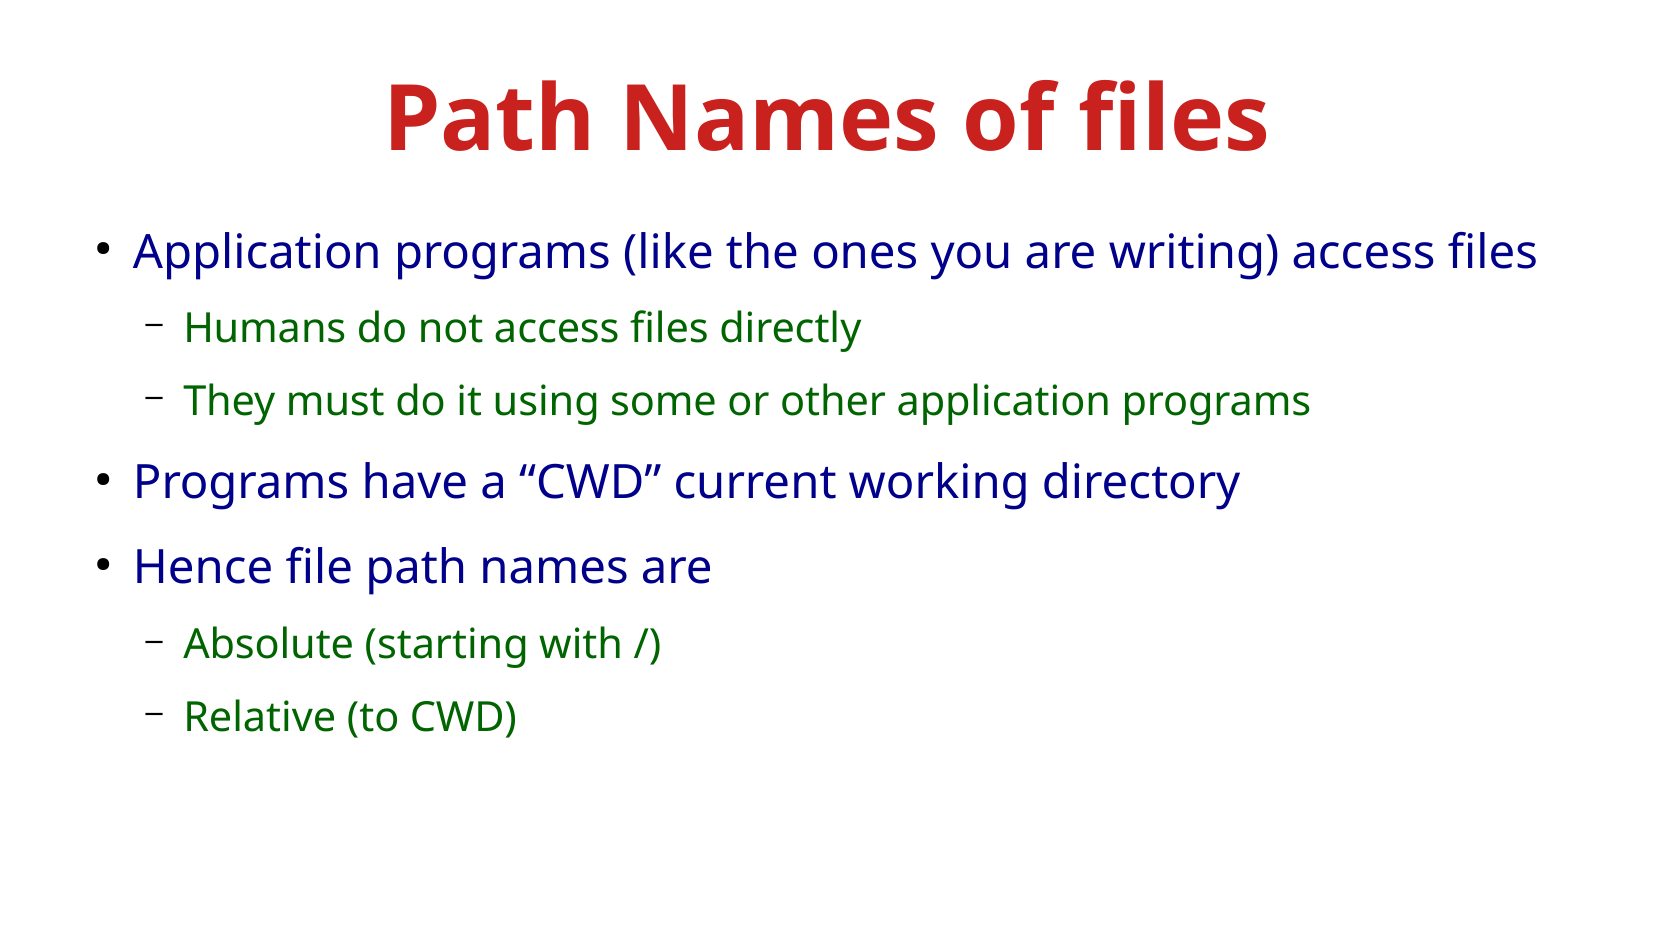

# Path Names of files
Application programs (like the ones you are writing) access files
Humans do not access files directly
They must do it using some or other application programs
Programs have a “CWD” current working directory
Hence file path names are
Absolute (starting with /)
Relative (to CWD)